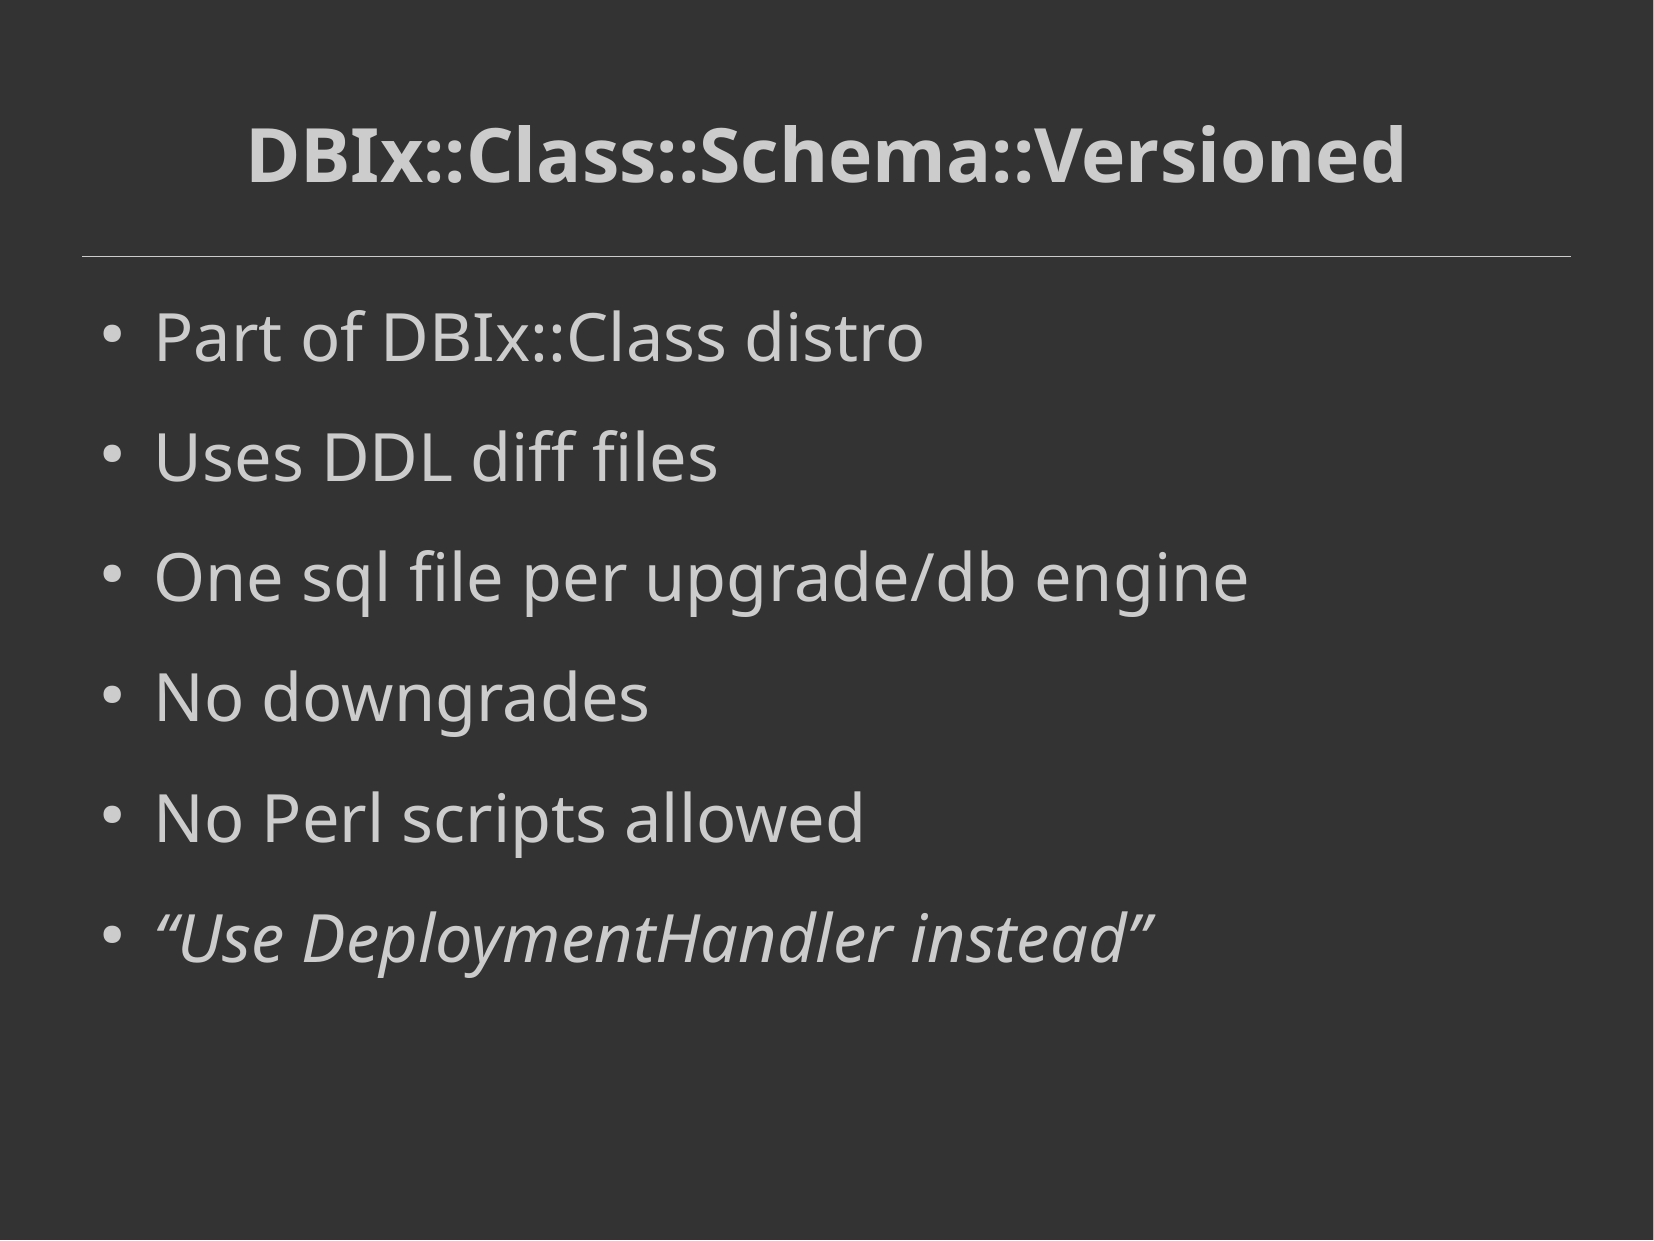

# DBIx::Class::Schema::Versioned
Part of DBIx::Class distro
Uses DDL diff files
One sql file per upgrade/db engine
No downgrades
No Perl scripts allowed
“Use DeploymentHandler instead”